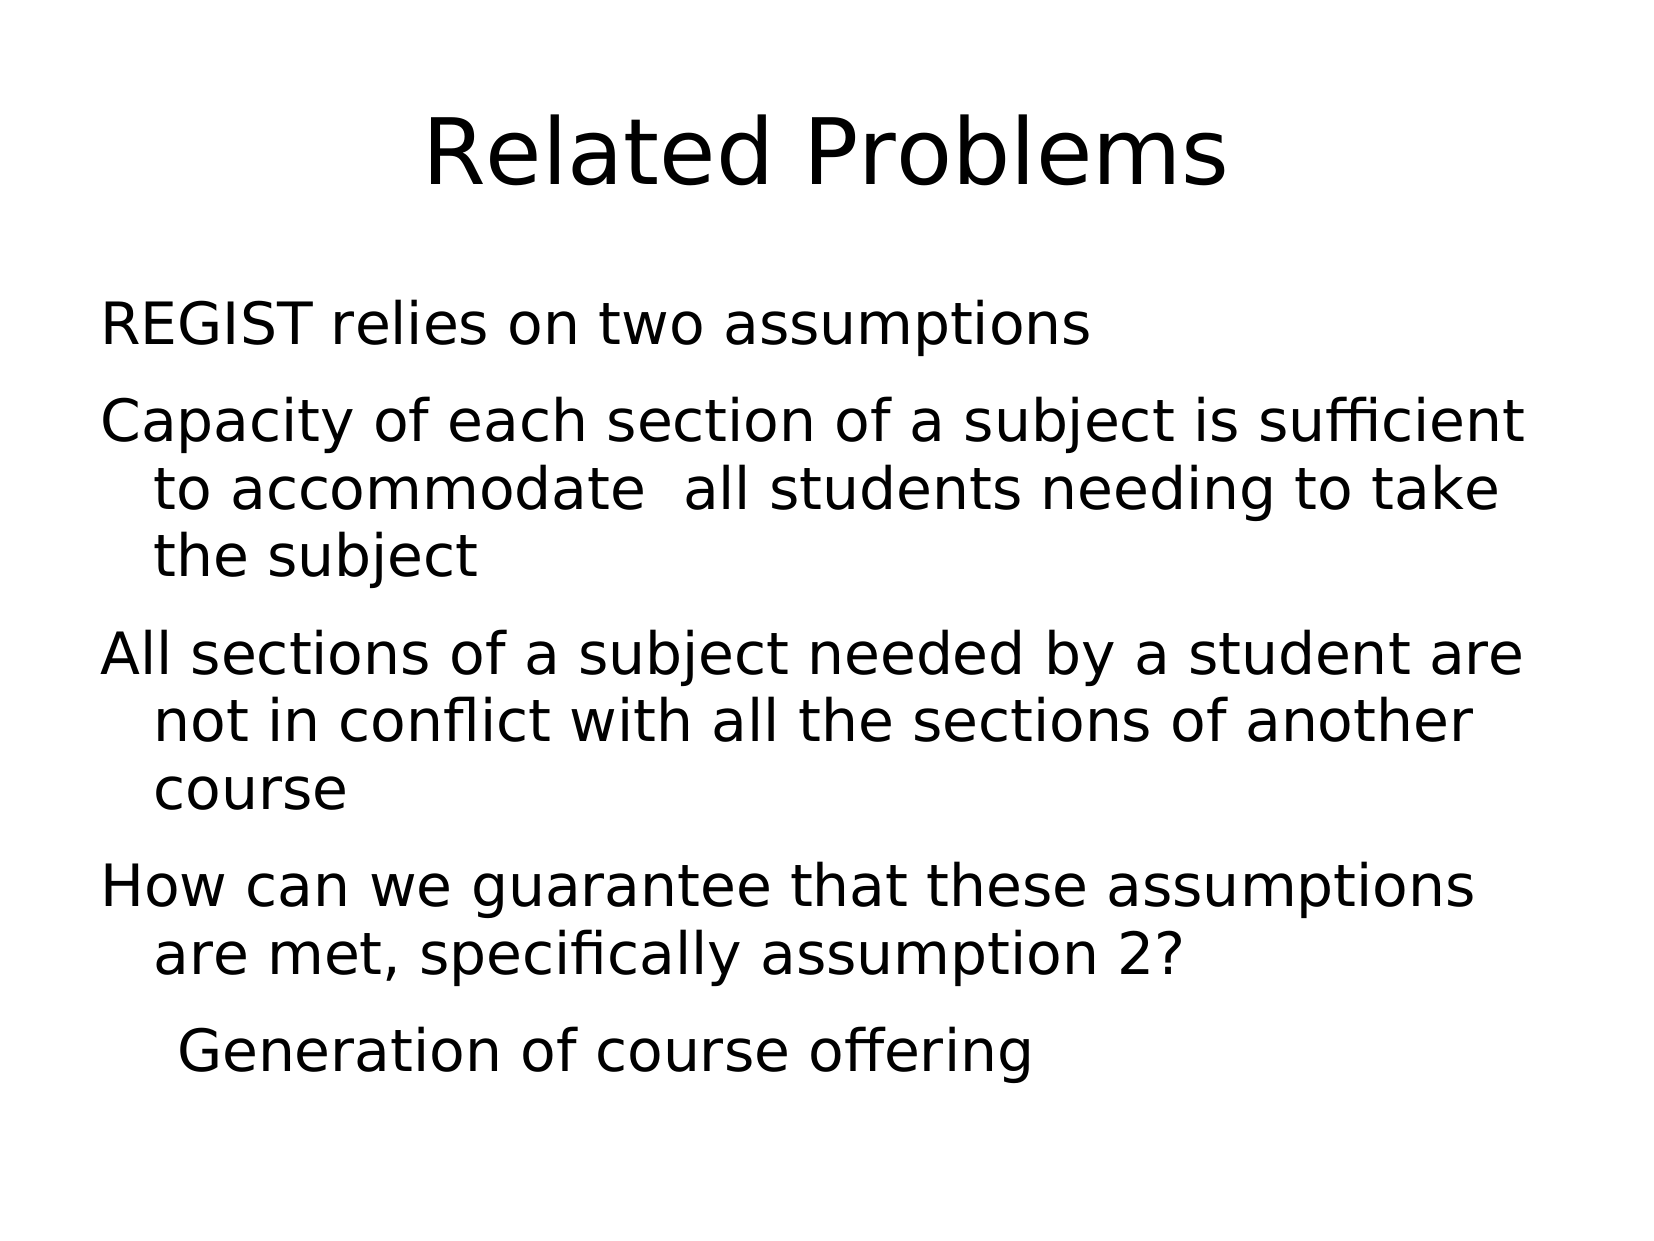

# Related Problems
REGIST relies on two assumptions
Capacity of each section of a subject is sufficient to accommodate all students needing to take the subject
All sections of a subject needed by a student are not in conflict with all the sections of another course
How can we guarantee that these assumptions are met, specifically assumption 2?
Generation of course offering